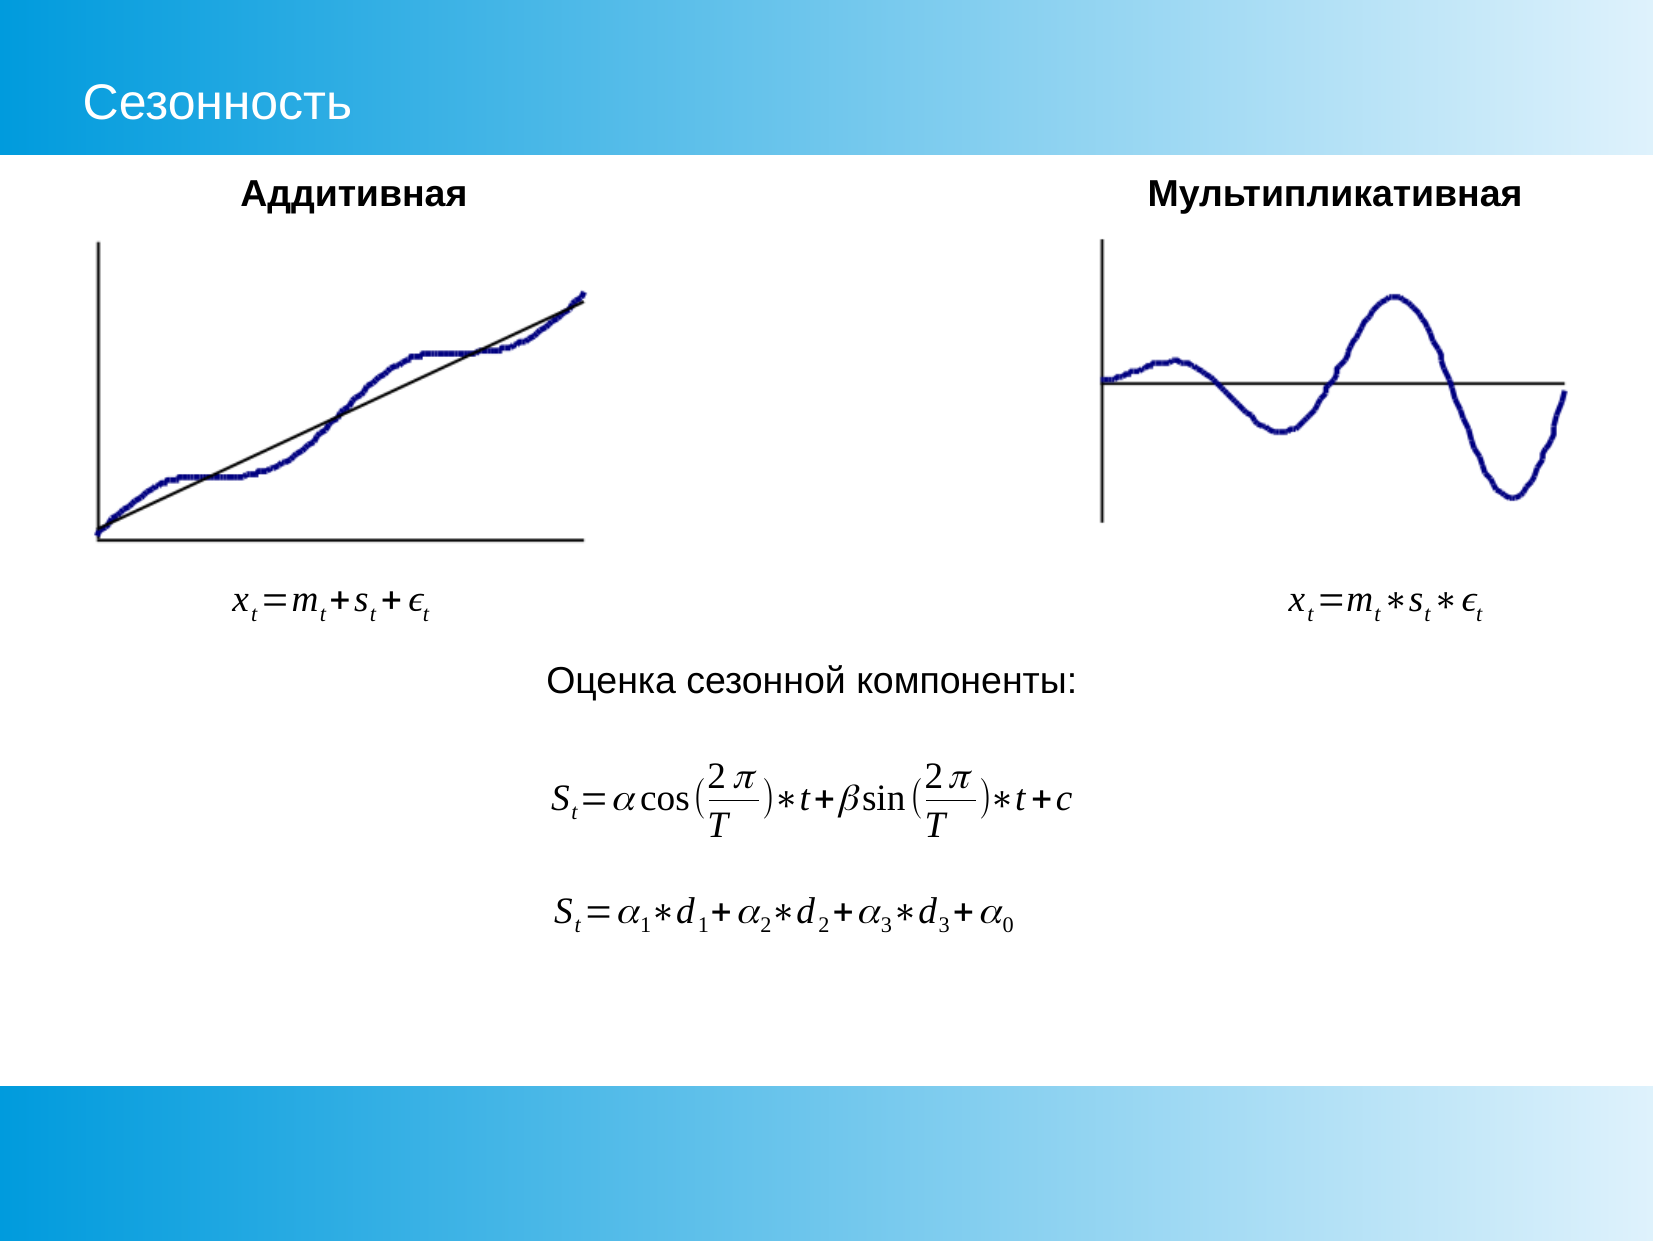

# Сезонность
 Аддитивная	 								 Мультипликативная
Оценка сезонной компоненты: